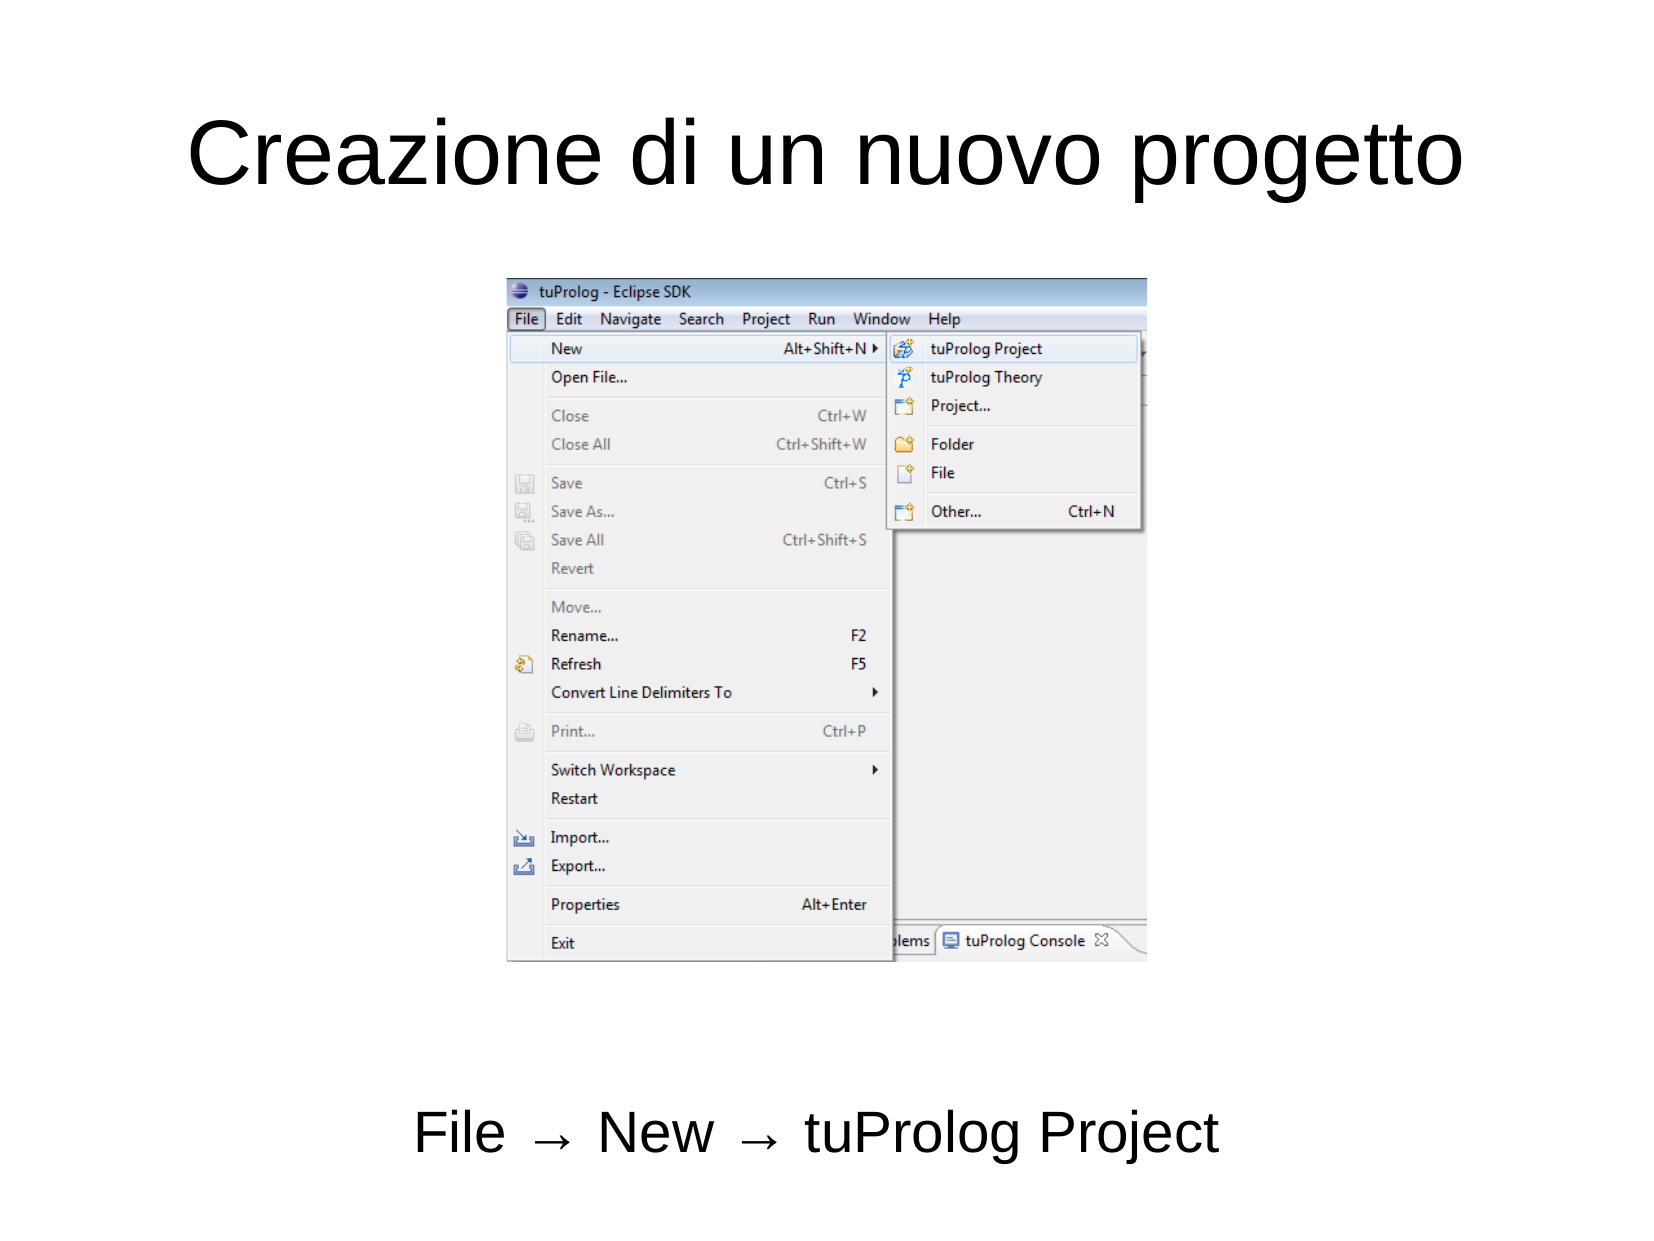

# Creazione di un nuovo progetto
File → New → tuProlog Project